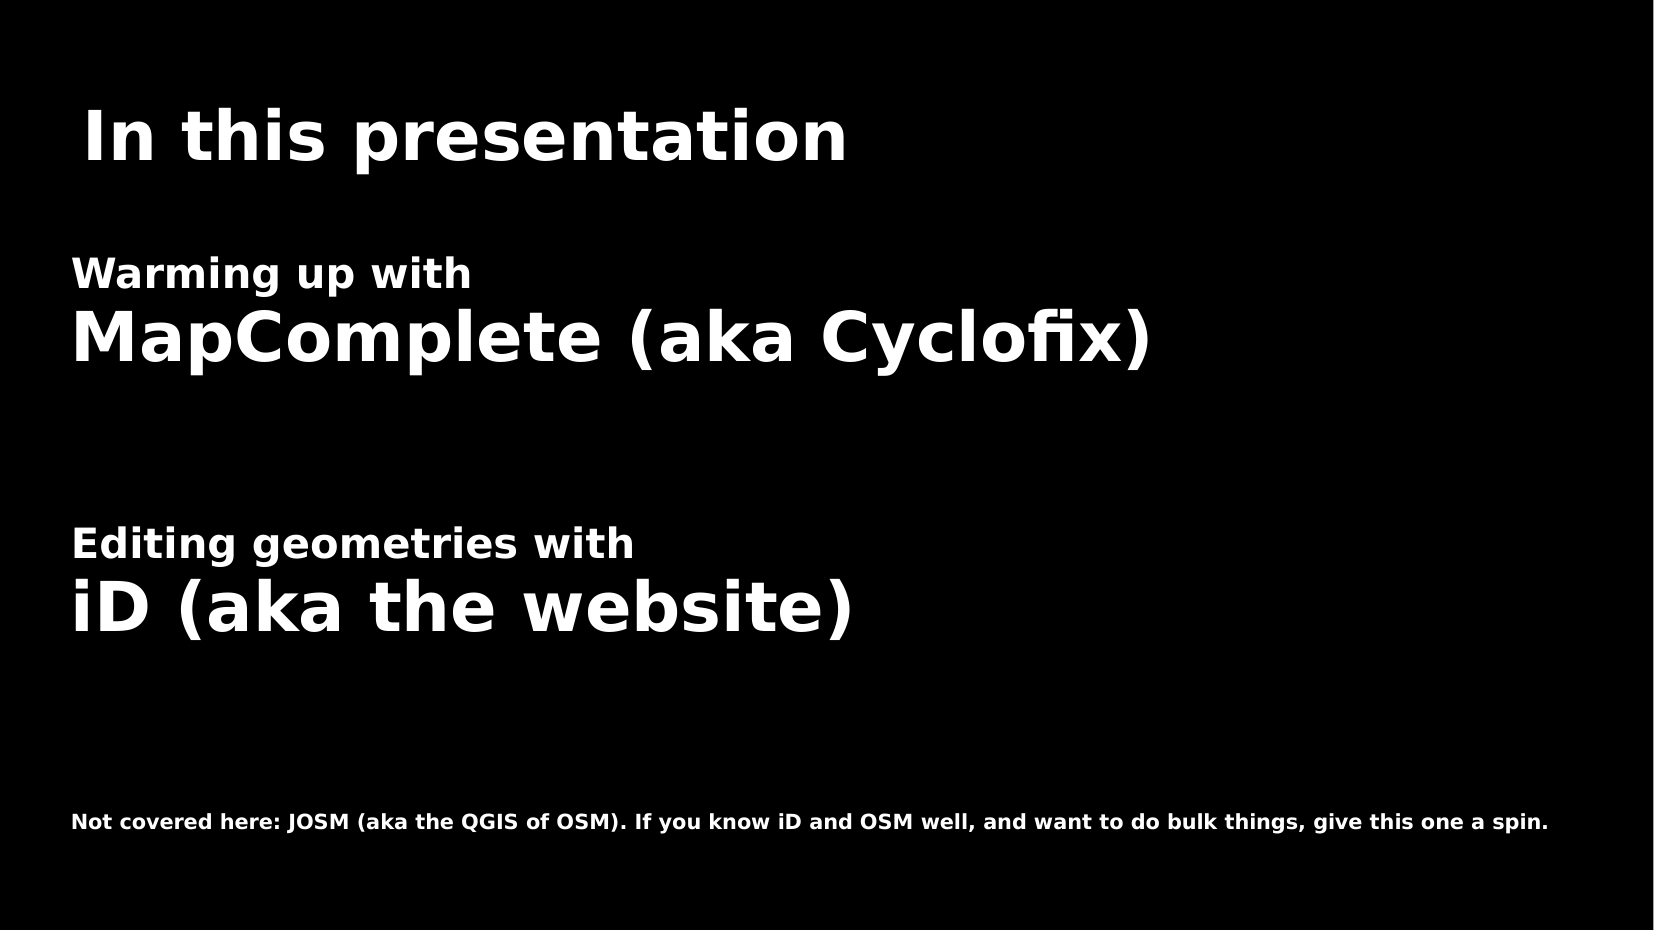

# In this presentation
Warming up with
MapComplete (aka Cyclofix)
Editing geometries with
iD (aka the website)
Not covered here: JOSM (aka the QGIS of OSM). If you know iD and OSM well, and want to do bulk things, give this one a spin.